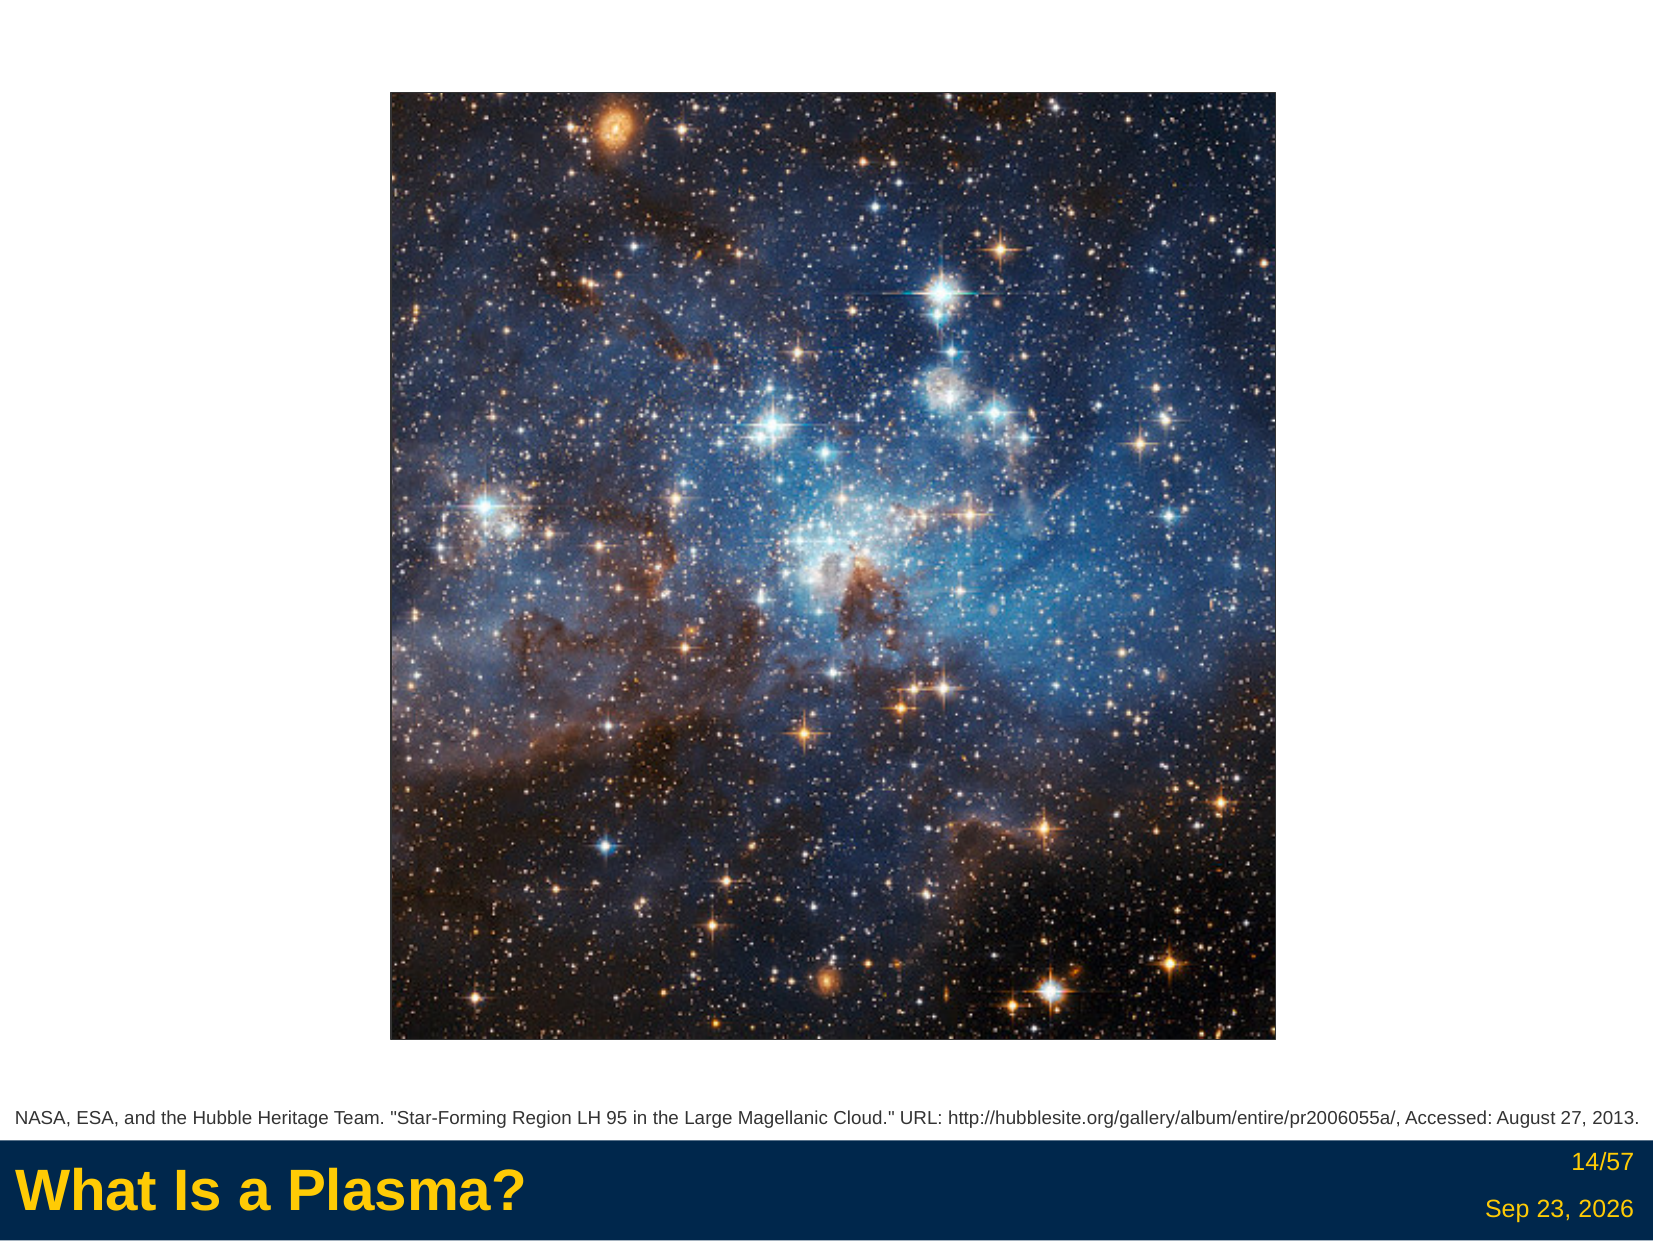

NASA, ESA, and the Hubble Heritage Team. "Star-Forming Region LH 95 in the Large Magellanic Cloud." URL: http://hubblesite.org/gallery/album/entire/pr2006055a/, Accessed: August 27, 2013.
# What Is a Plasma?
14